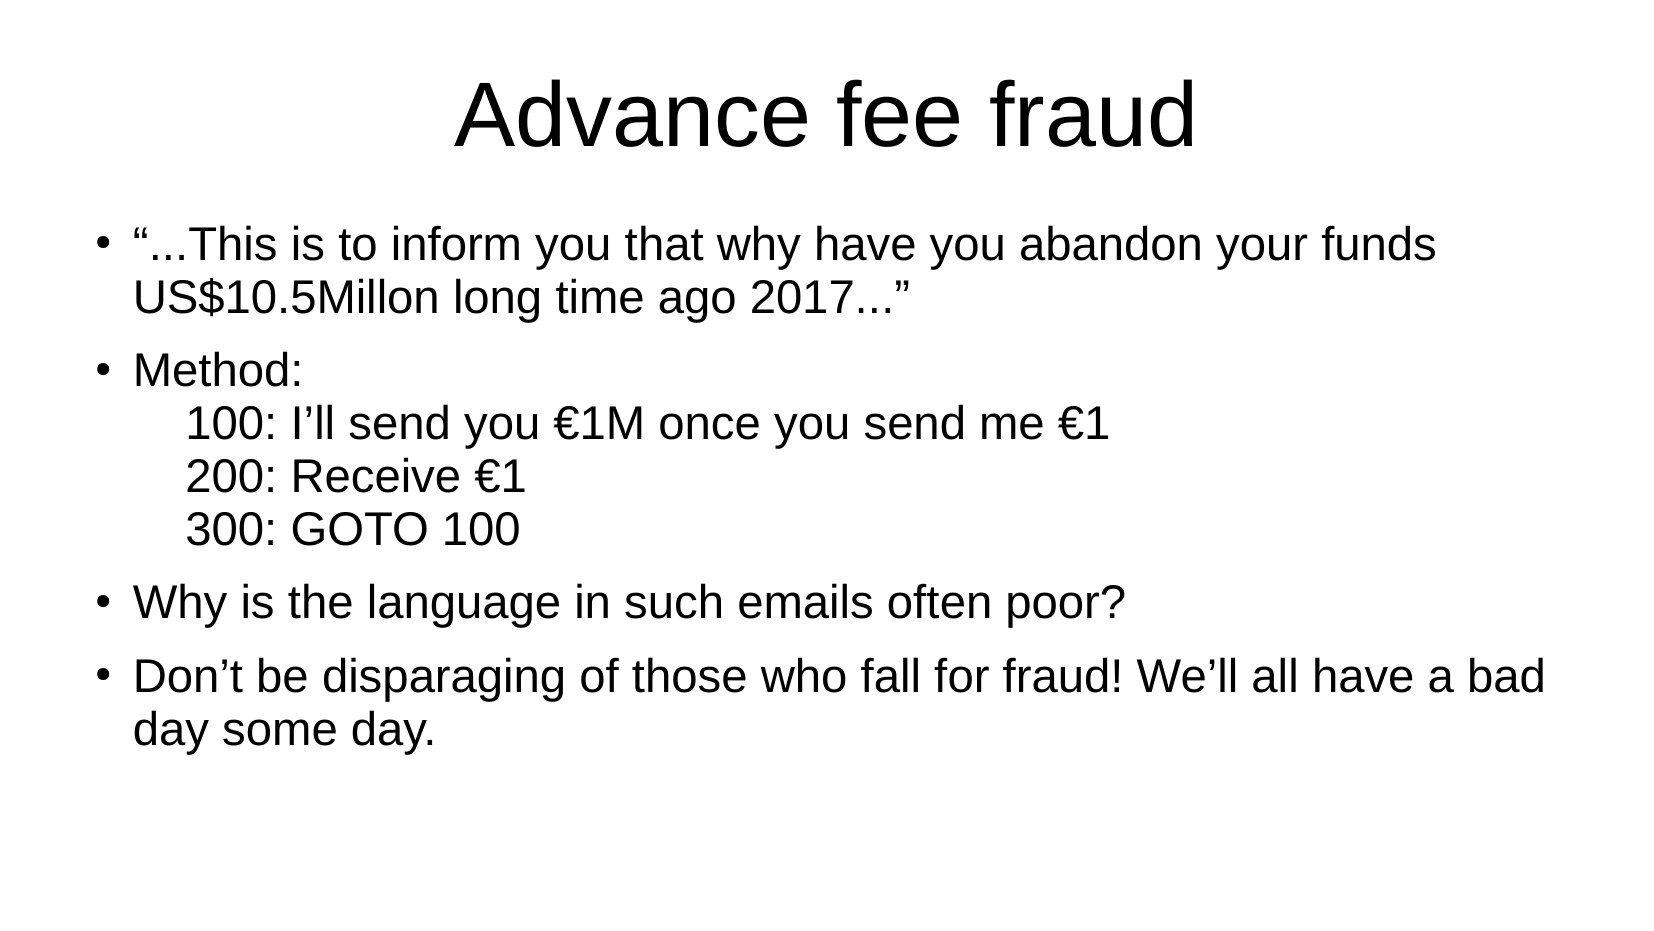

# Advance fee fraud
“...This is to inform you that why have you abandon your funds US$10.5Millon long time ago 2017...”
Method:
	100: I’ll send you €1M once you send me €1
	200: Receive €1
	300: GOTO 100
Why is the language in such emails often poor?
Don’t be disparaging of those who fall for fraud! We’ll all have a bad day some day.